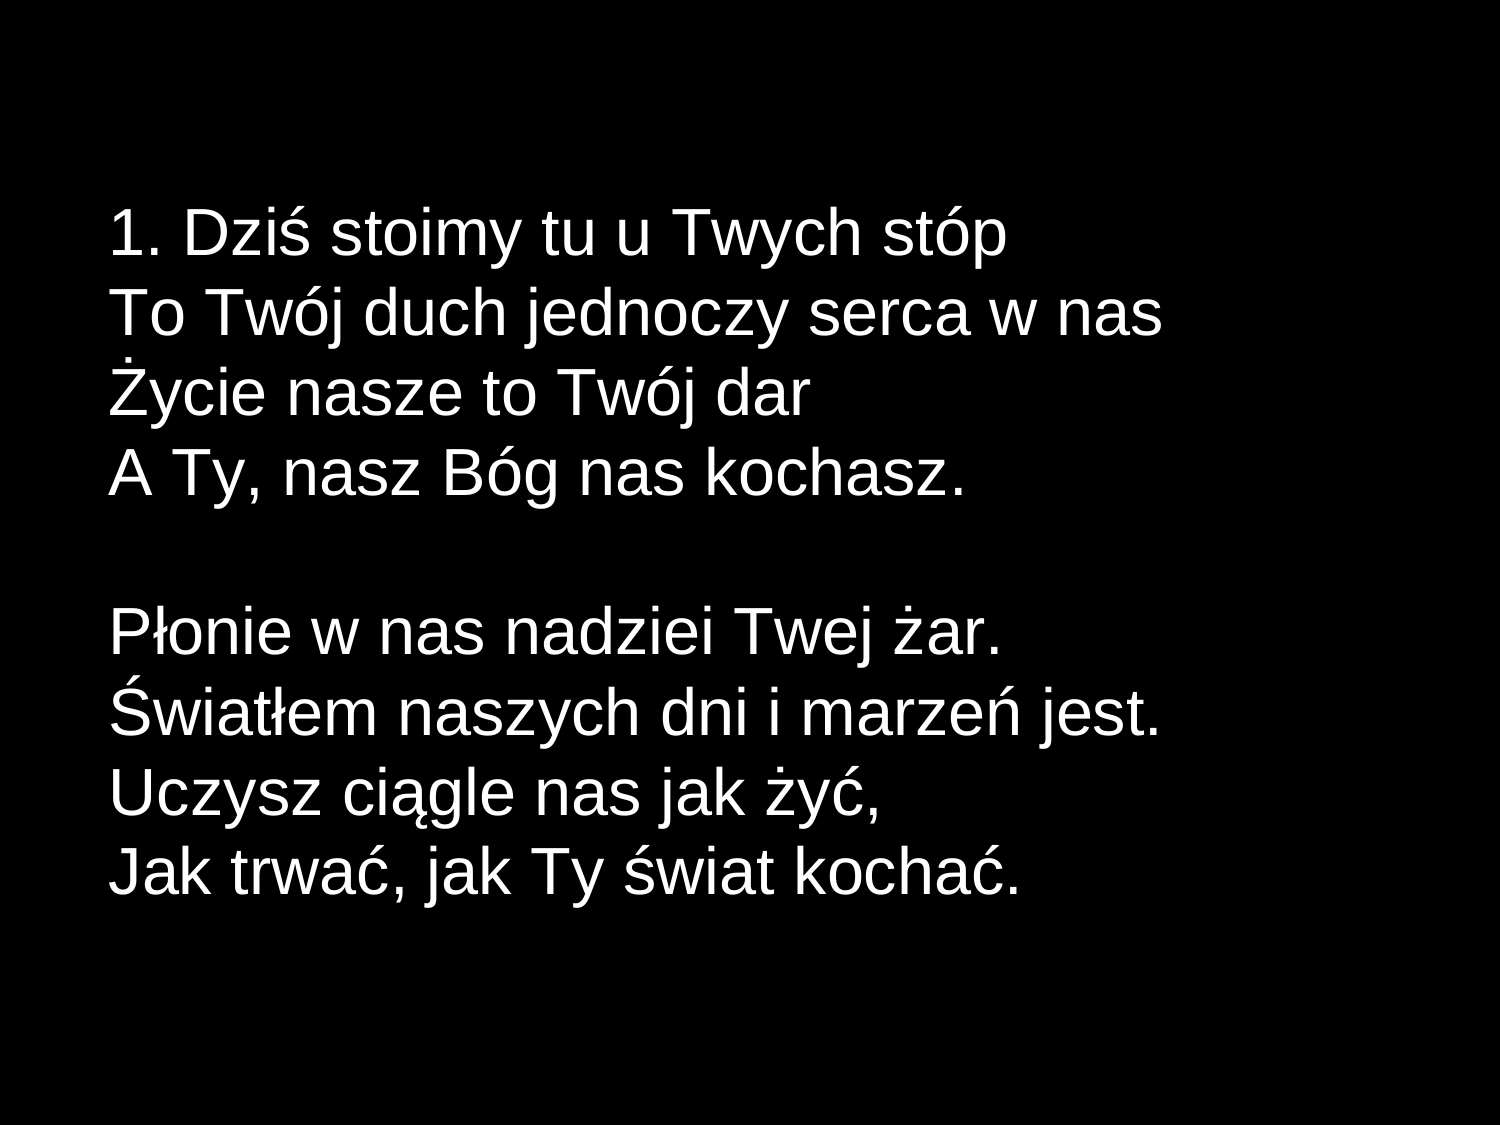

1. Dziś stoimy tu u Twych stóp
To Twój duch jednoczy serca w nas
Życie nasze to Twój dar
A Ty, nasz Bóg nas kochasz.
Płonie w nas nadziei Twej żar.
Światłem naszych dni i marzeń jest.
Uczysz ciągle nas jak żyć,
Jak trwać, jak Ty świat kochać.